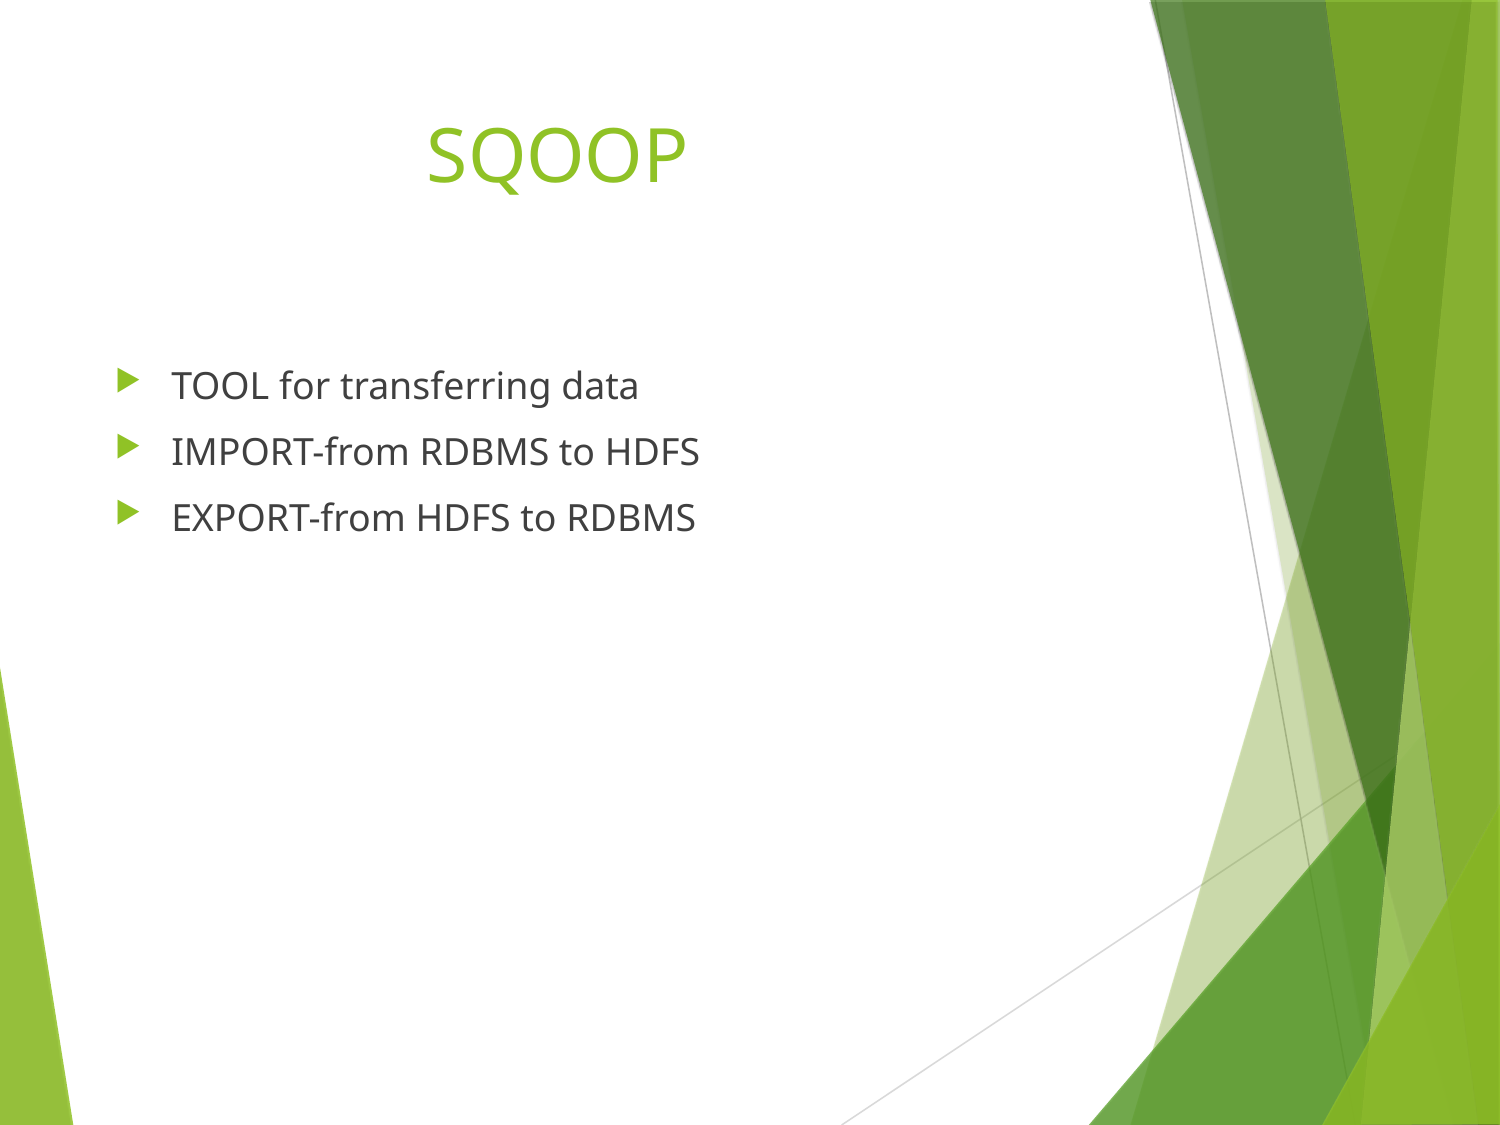

# SQOOP
TOOL for transferring data
IMPORT-from RDBMS to HDFS
EXPORT-from HDFS to RDBMS